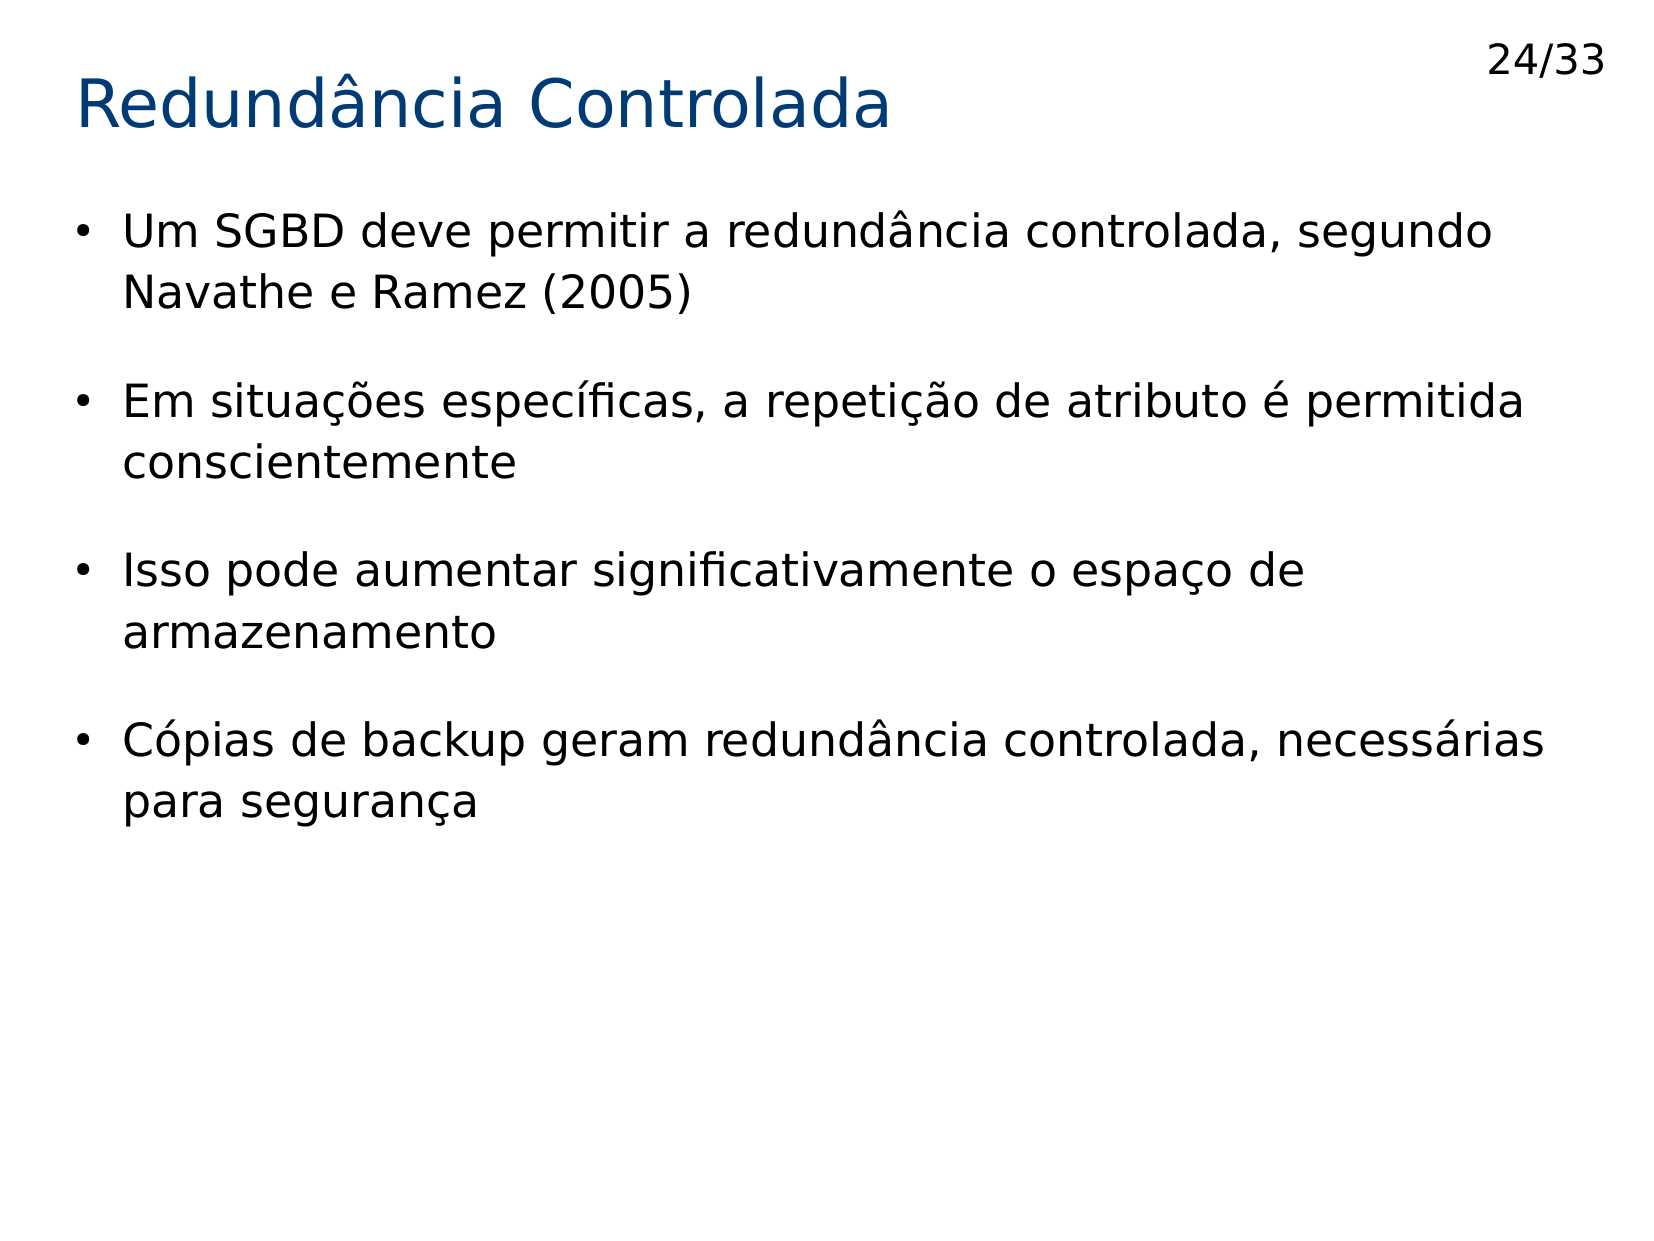

# Redundância Controlada
24
Um SGBD deve permitir a redundância controlada, segundo Navathe e Ramez (2005)
Em situações específicas, a repetição de atributo é permitida conscientemente
Isso pode aumentar significativamente o espaço de armazenamento
Cópias de backup geram redundância controlada, necessárias para segurança